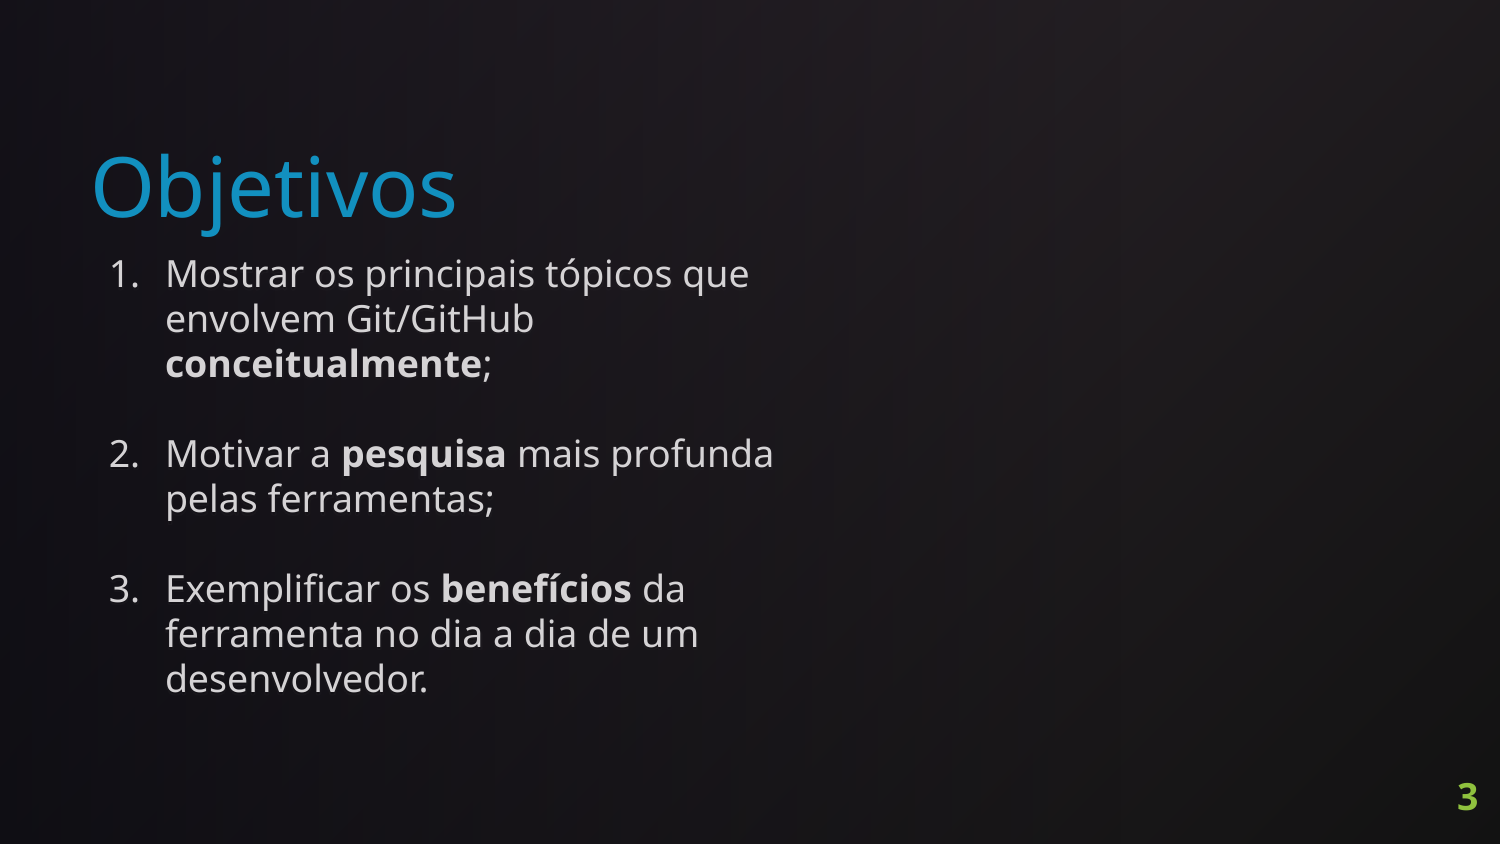

# Objetivos
Mostrar os principais tópicos que envolvem Git/GitHub conceitualmente;
Motivar a pesquisa mais profunda pelas ferramentas;
Exemplificar os benefícios da ferramenta no dia a dia de um desenvolvedor.